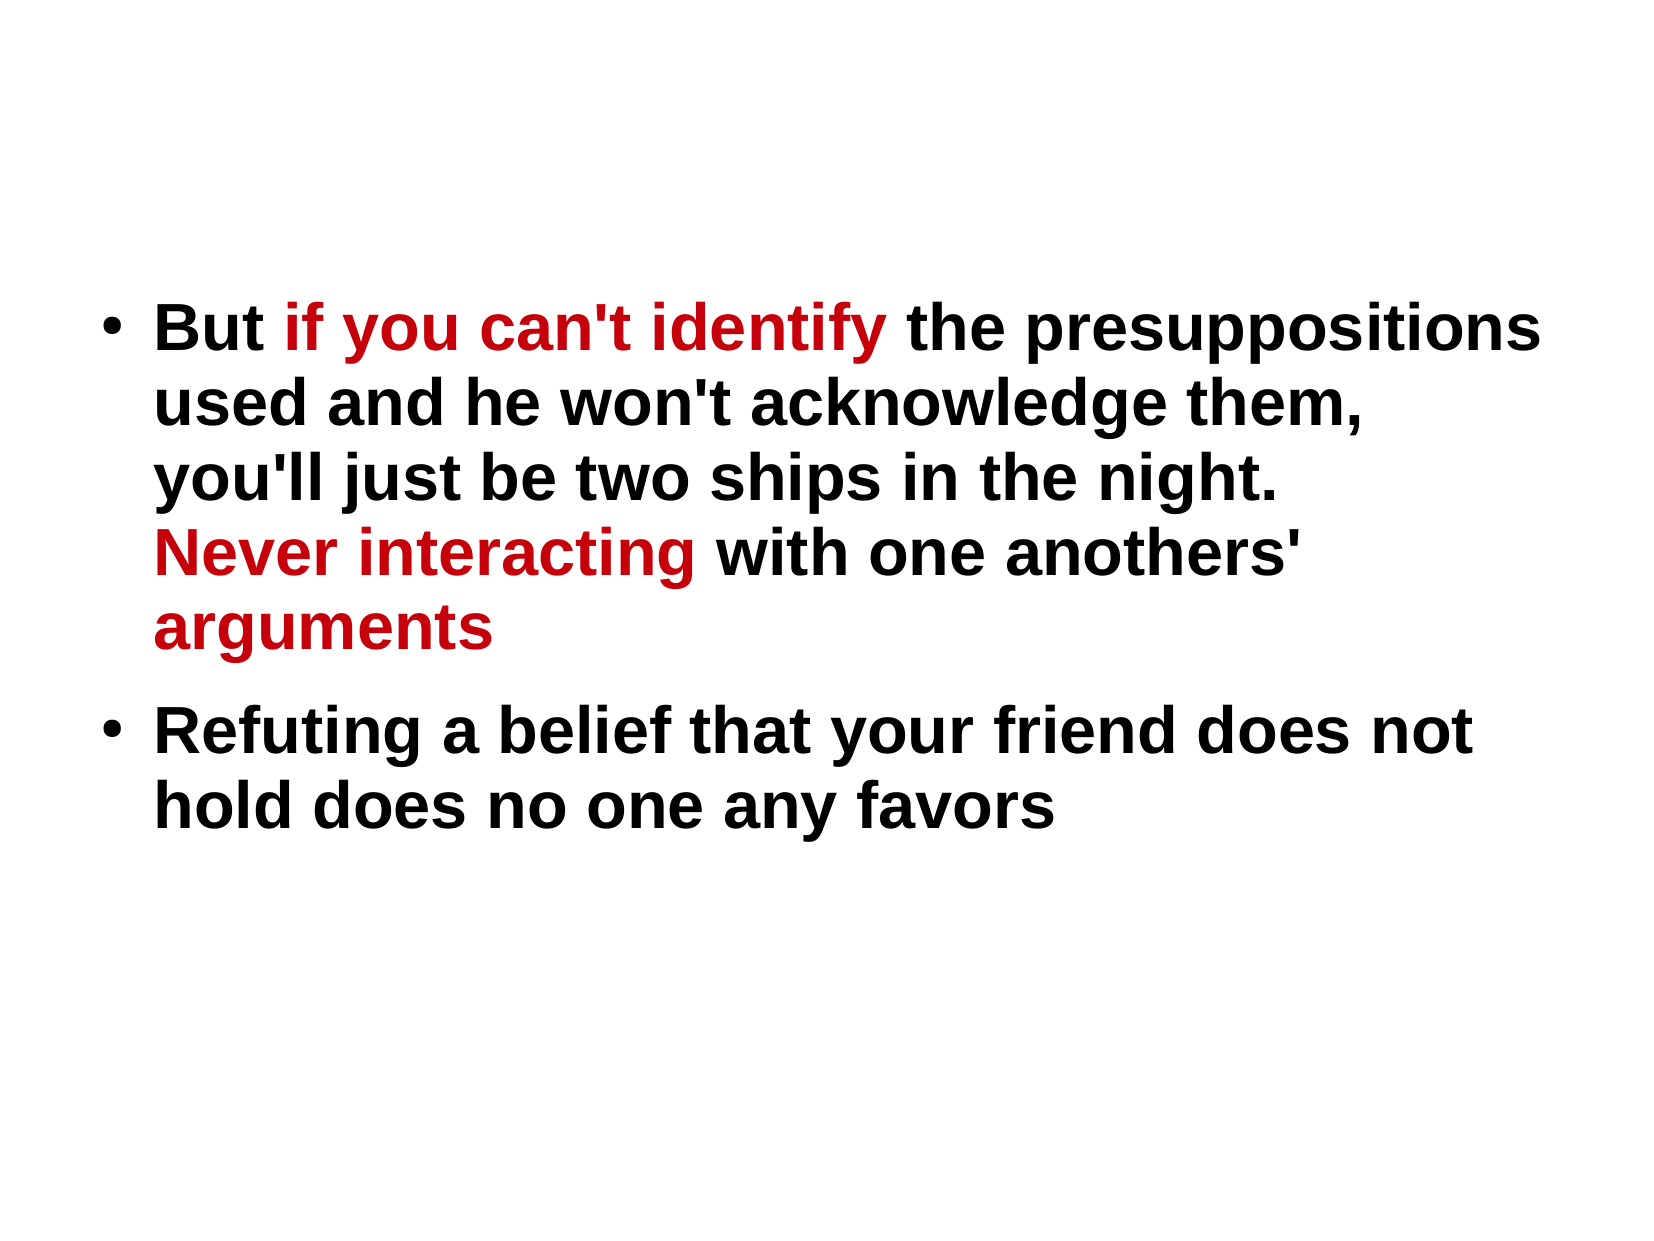

#
But if you can't identify the presuppositions used and he won't acknowledge them,
you'll just be two ships in the night.
Never interacting with one anothers' arguments
Refuting a belief that your friend does not hold does no one any favors